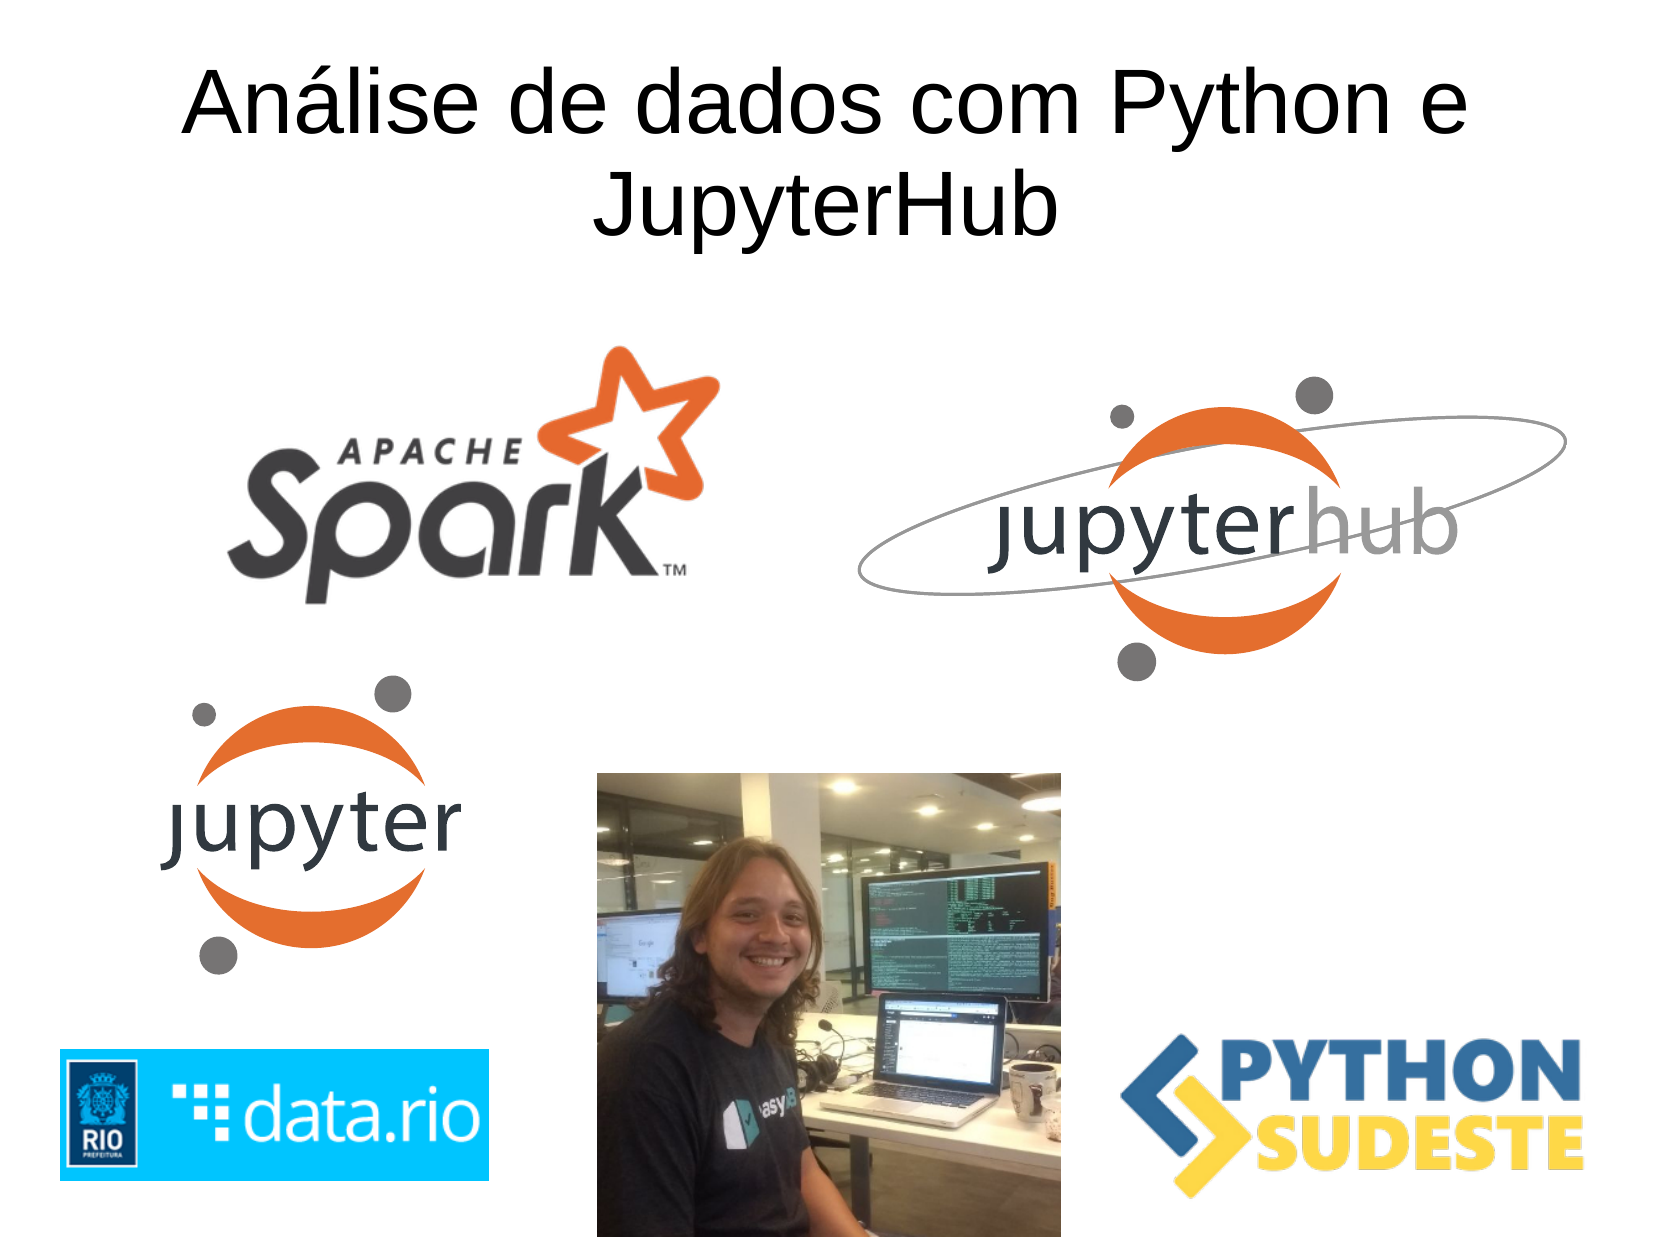

# Análise de dados com Python e JupyterHub